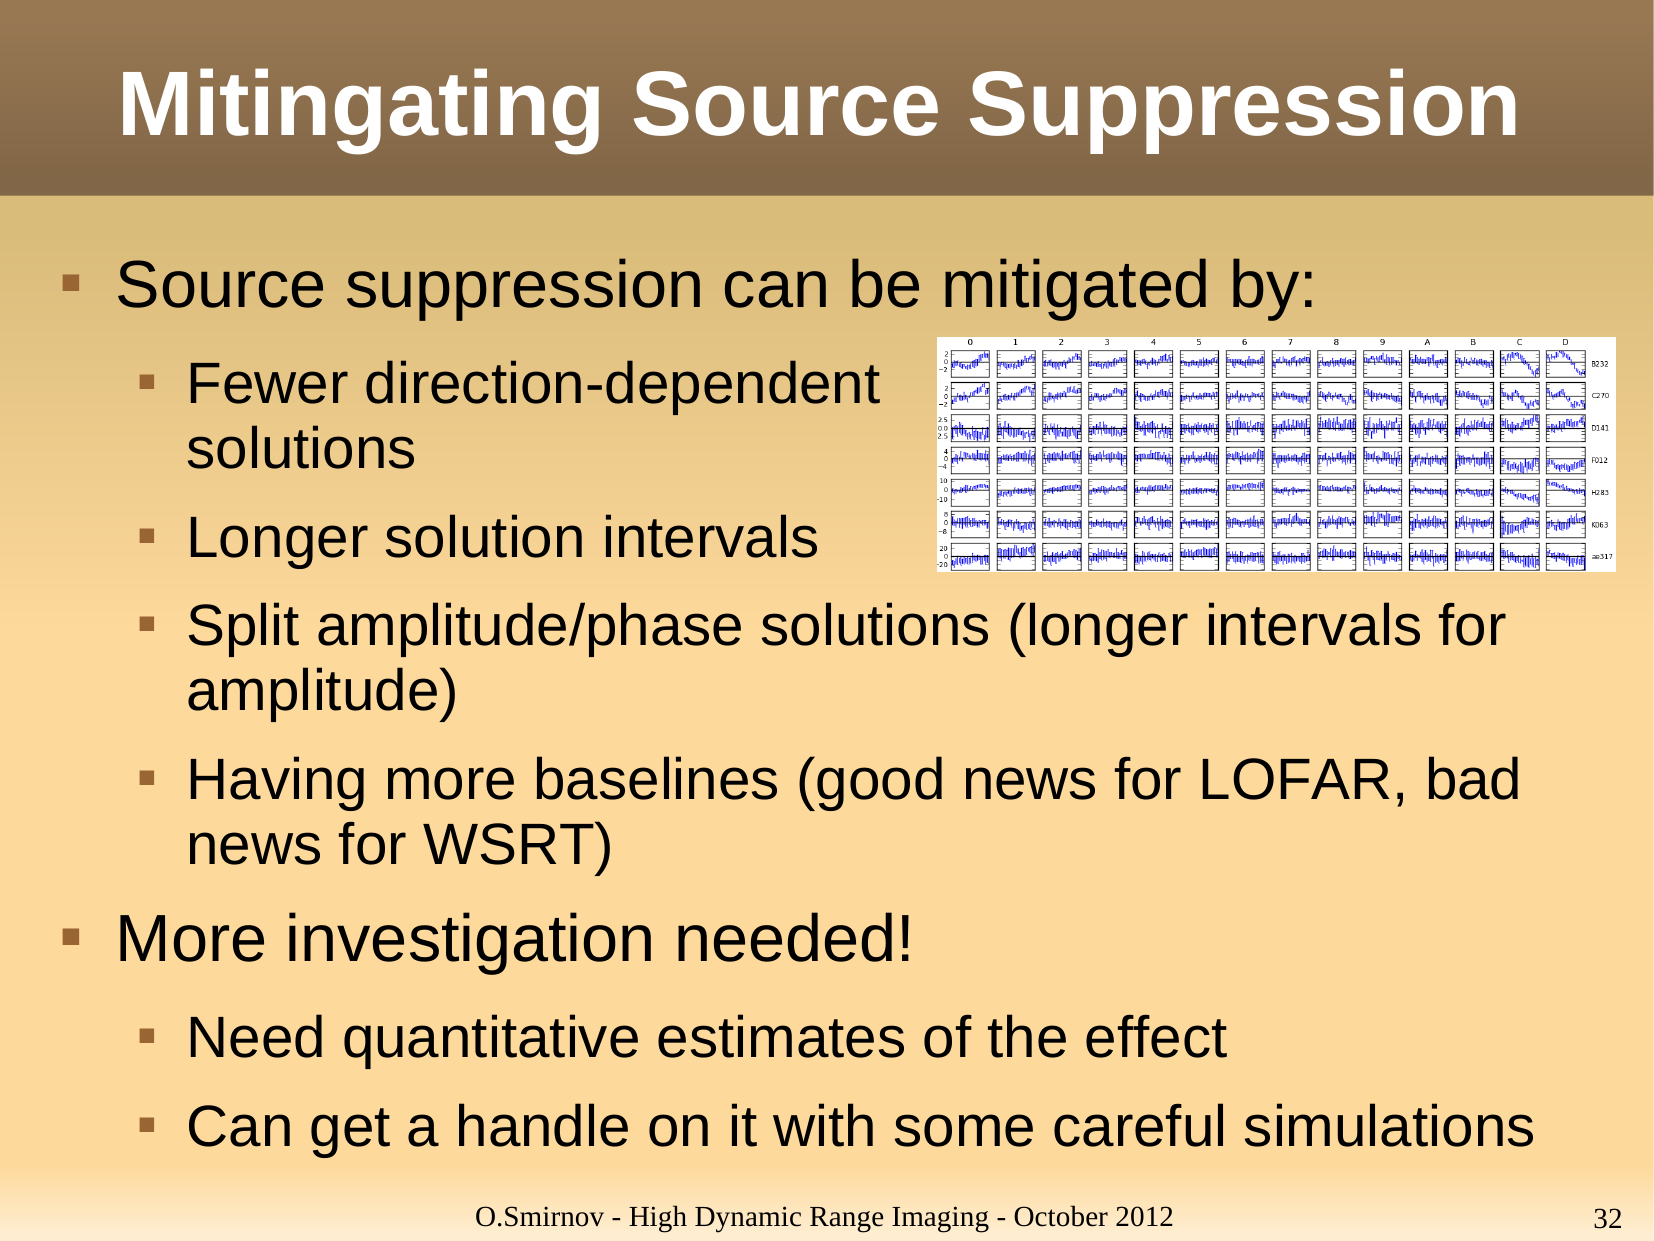

# Mitingating Source Suppression
Source suppression can be mitigated by:
Fewer direction-dependent
solutions
Longer solution intervals
Split amplitude/phase solutions (longer intervals for amplitude)
Having more baselines (good news for LOFAR, bad news for WSRT)
More investigation needed!
Need quantitative estimates of the effect
Can get a handle on it with some careful simulations
O.Smirnov - High Dynamic Range Imaging - October 2012
32